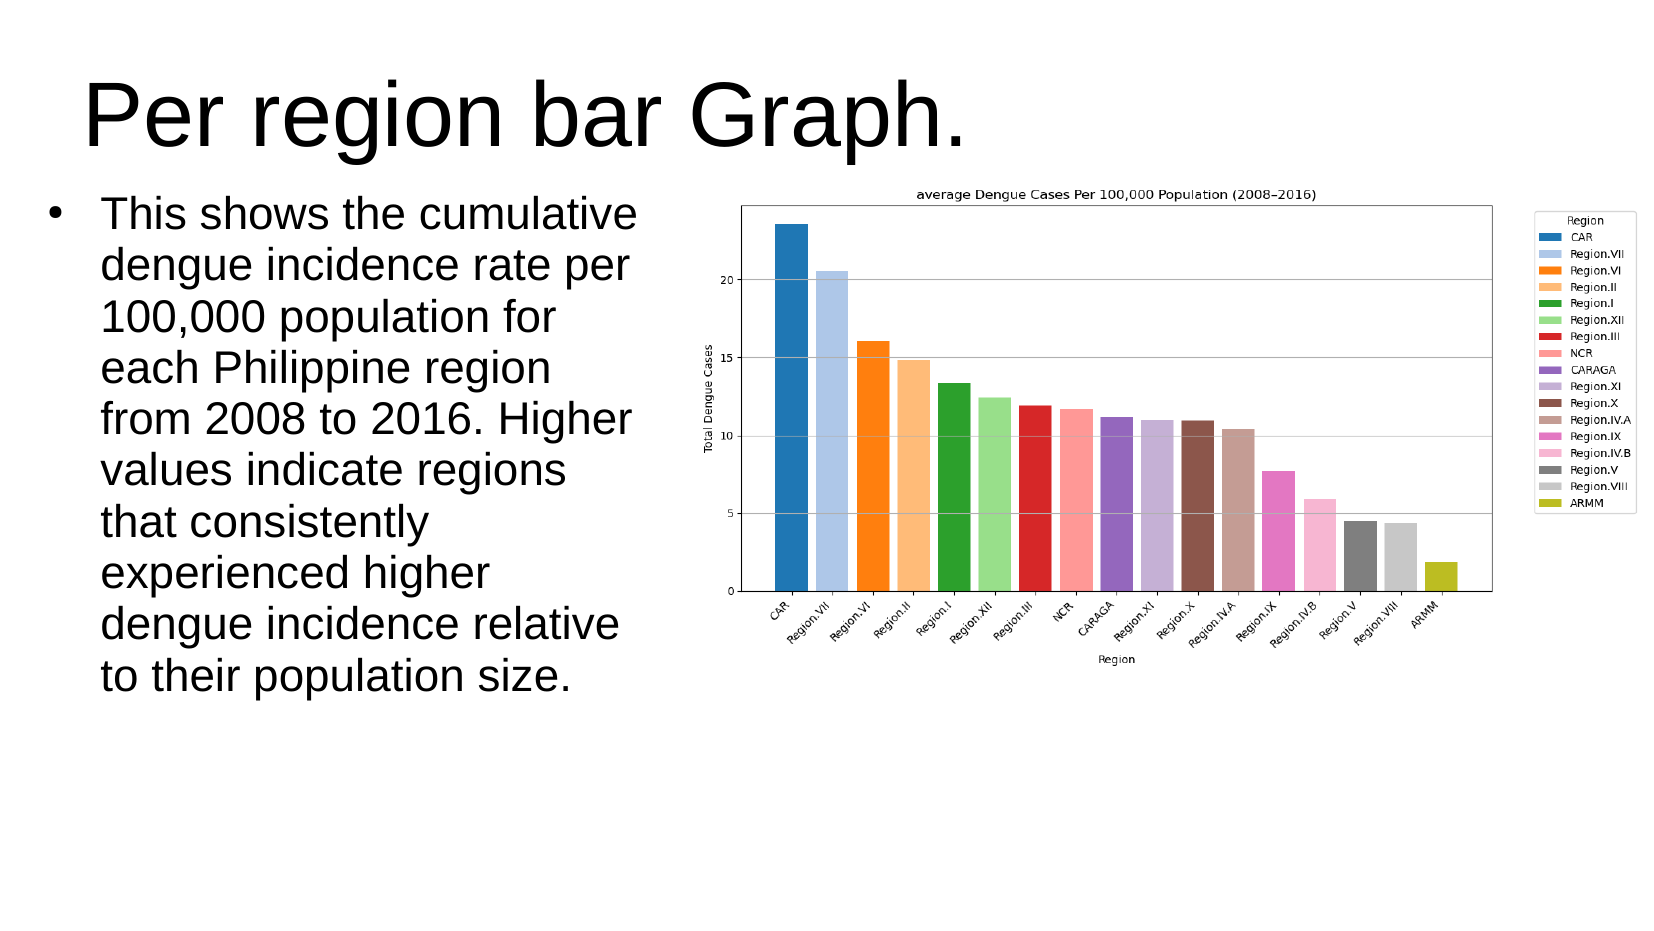

# Per region bar Graph.
This shows the cumulative dengue incidence rate per 100,000 population for each Philippine region from 2008 to 2016. Higher values indicate regions that consistently experienced higher dengue incidence relative to their population size.